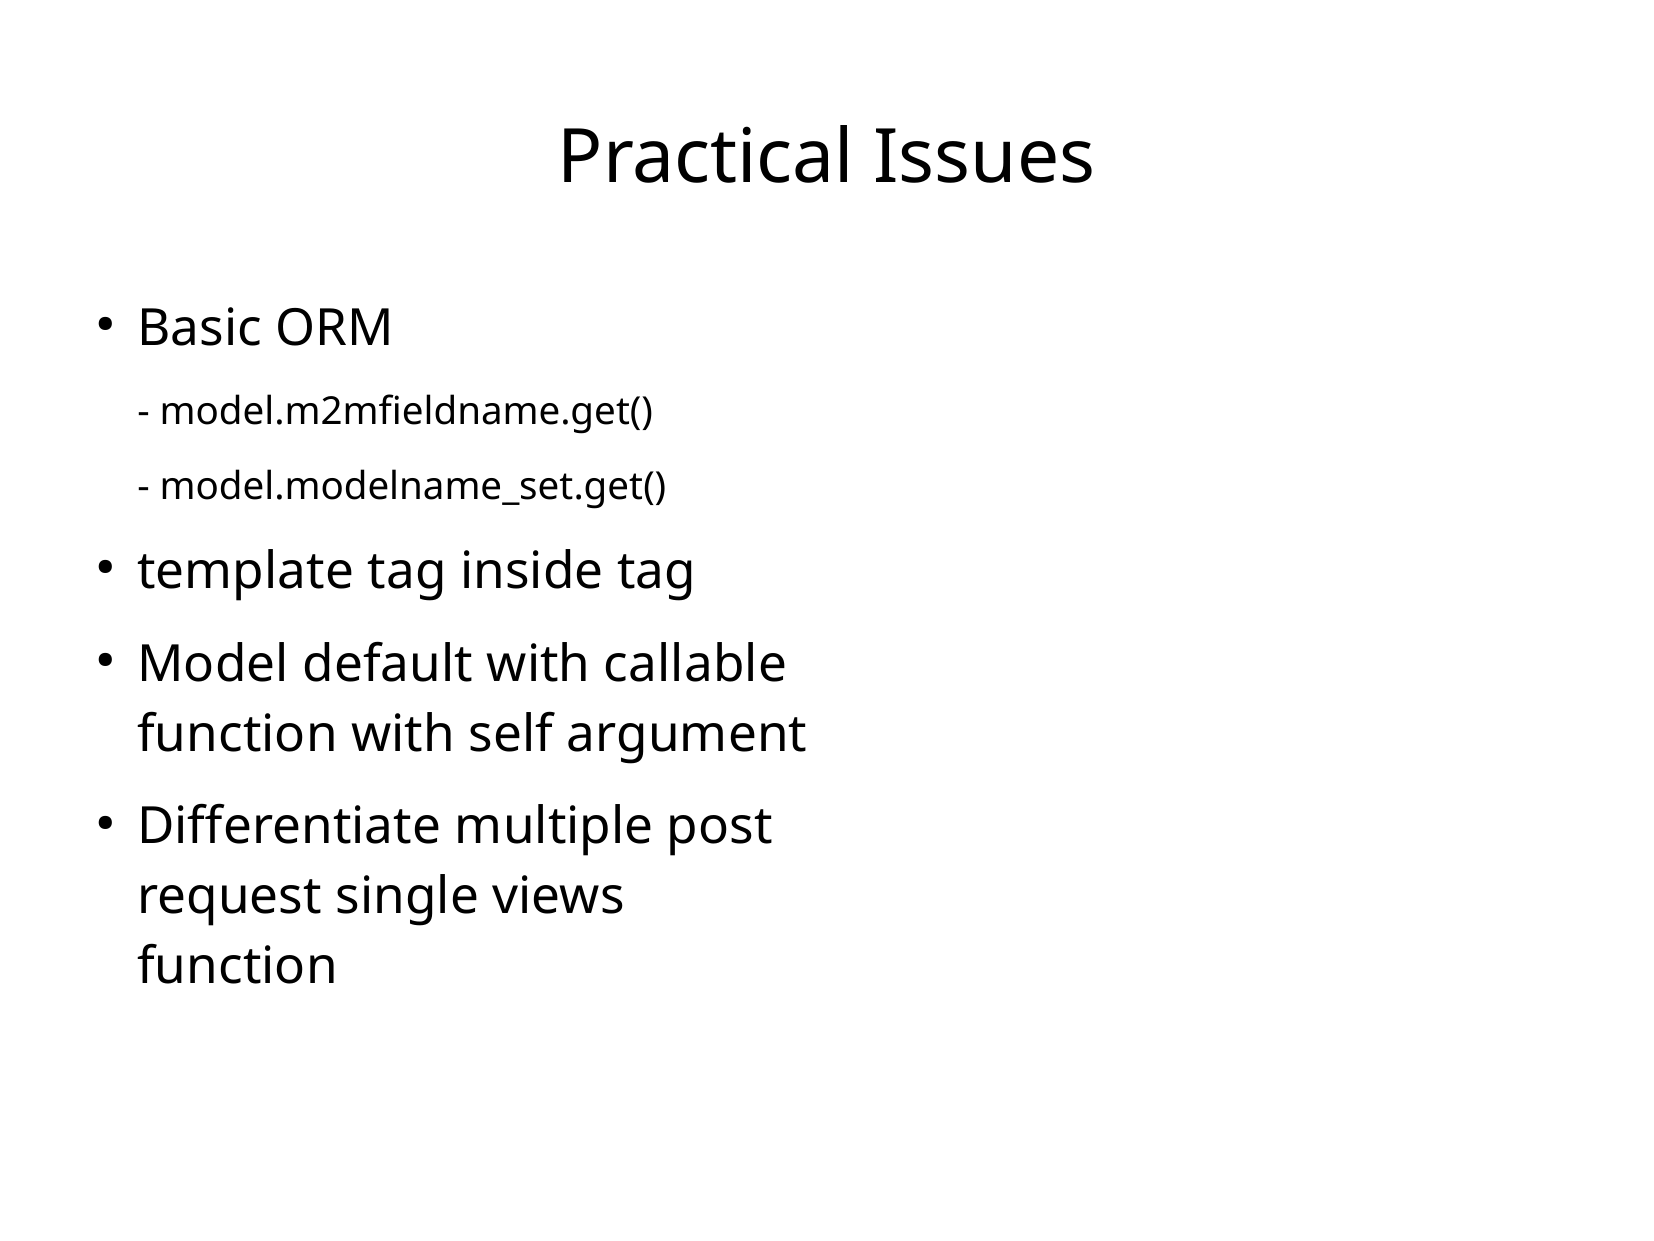

# Practical Issues
Basic ORM
- model.m2mfieldname.get()
- model.modelname_set.get()
template tag inside tag
Model default with callable function with self argument
Differentiate multiple post request single views function